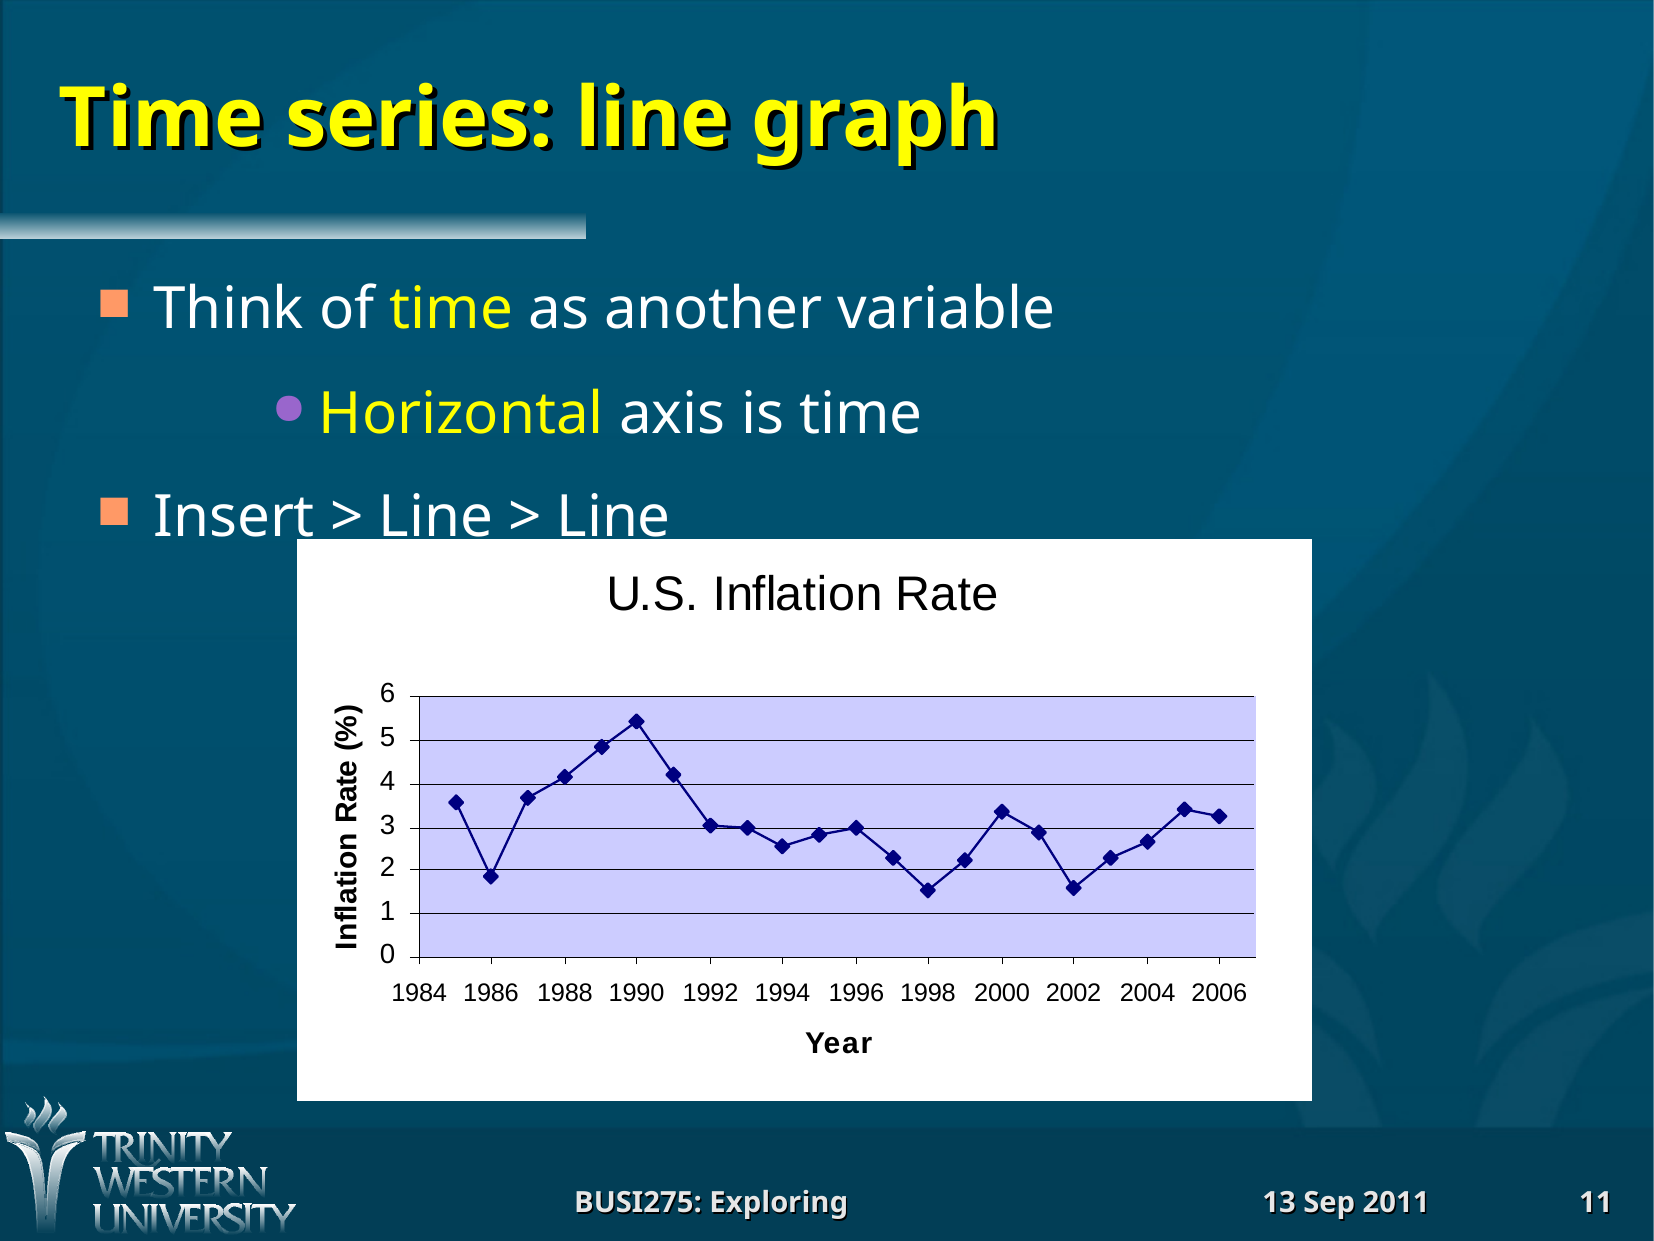

# Time series: line graph
Think of time as another variable
Horizontal axis is time
Insert > Line > Line
BUSI275: Exploring
13 Sep 2011
11